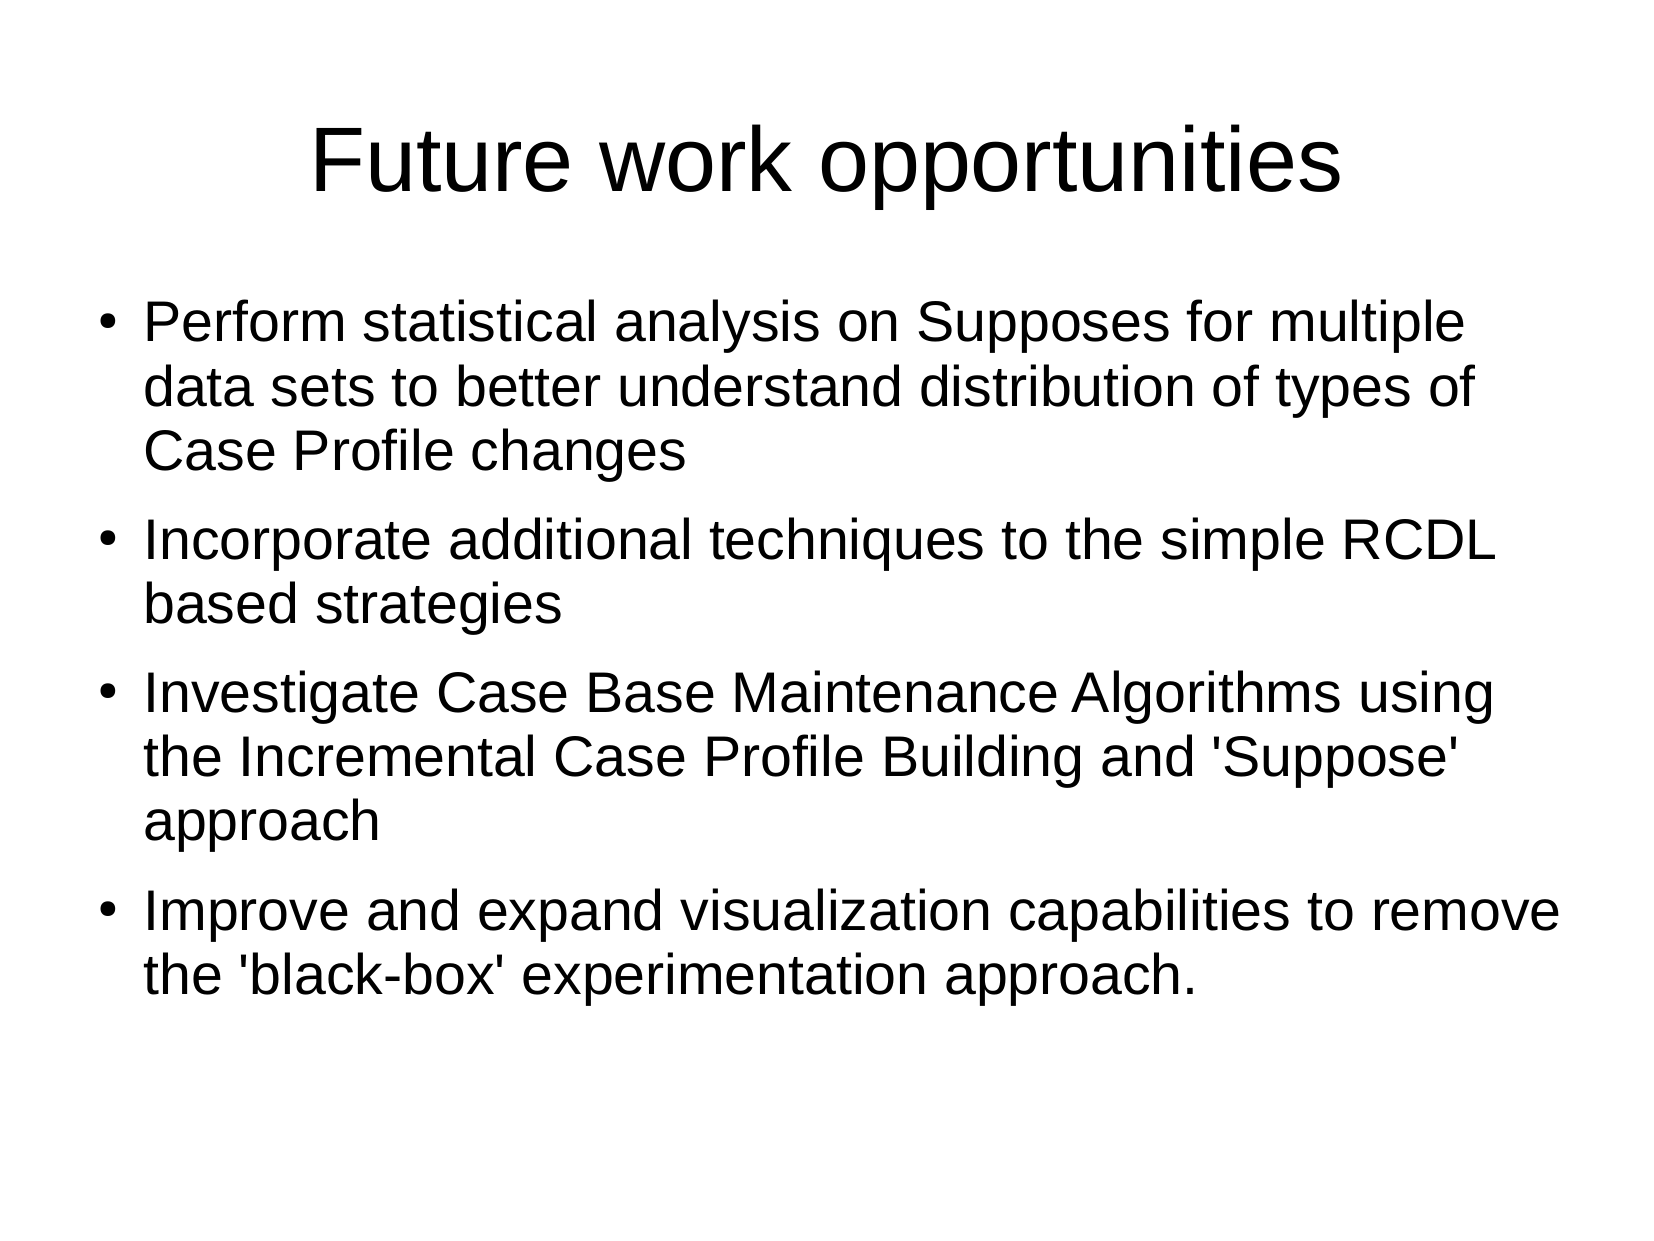

Future work opportunities
# Perform statistical analysis on Supposes for multiple data sets to better understand distribution of types of Case Profile changes
Incorporate additional techniques to the simple RCDL based strategies
Investigate Case Base Maintenance Algorithms using the Incremental Case Profile Building and 'Suppose' approach
Improve and expand visualization capabilities to remove the 'black-box' experimentation approach.